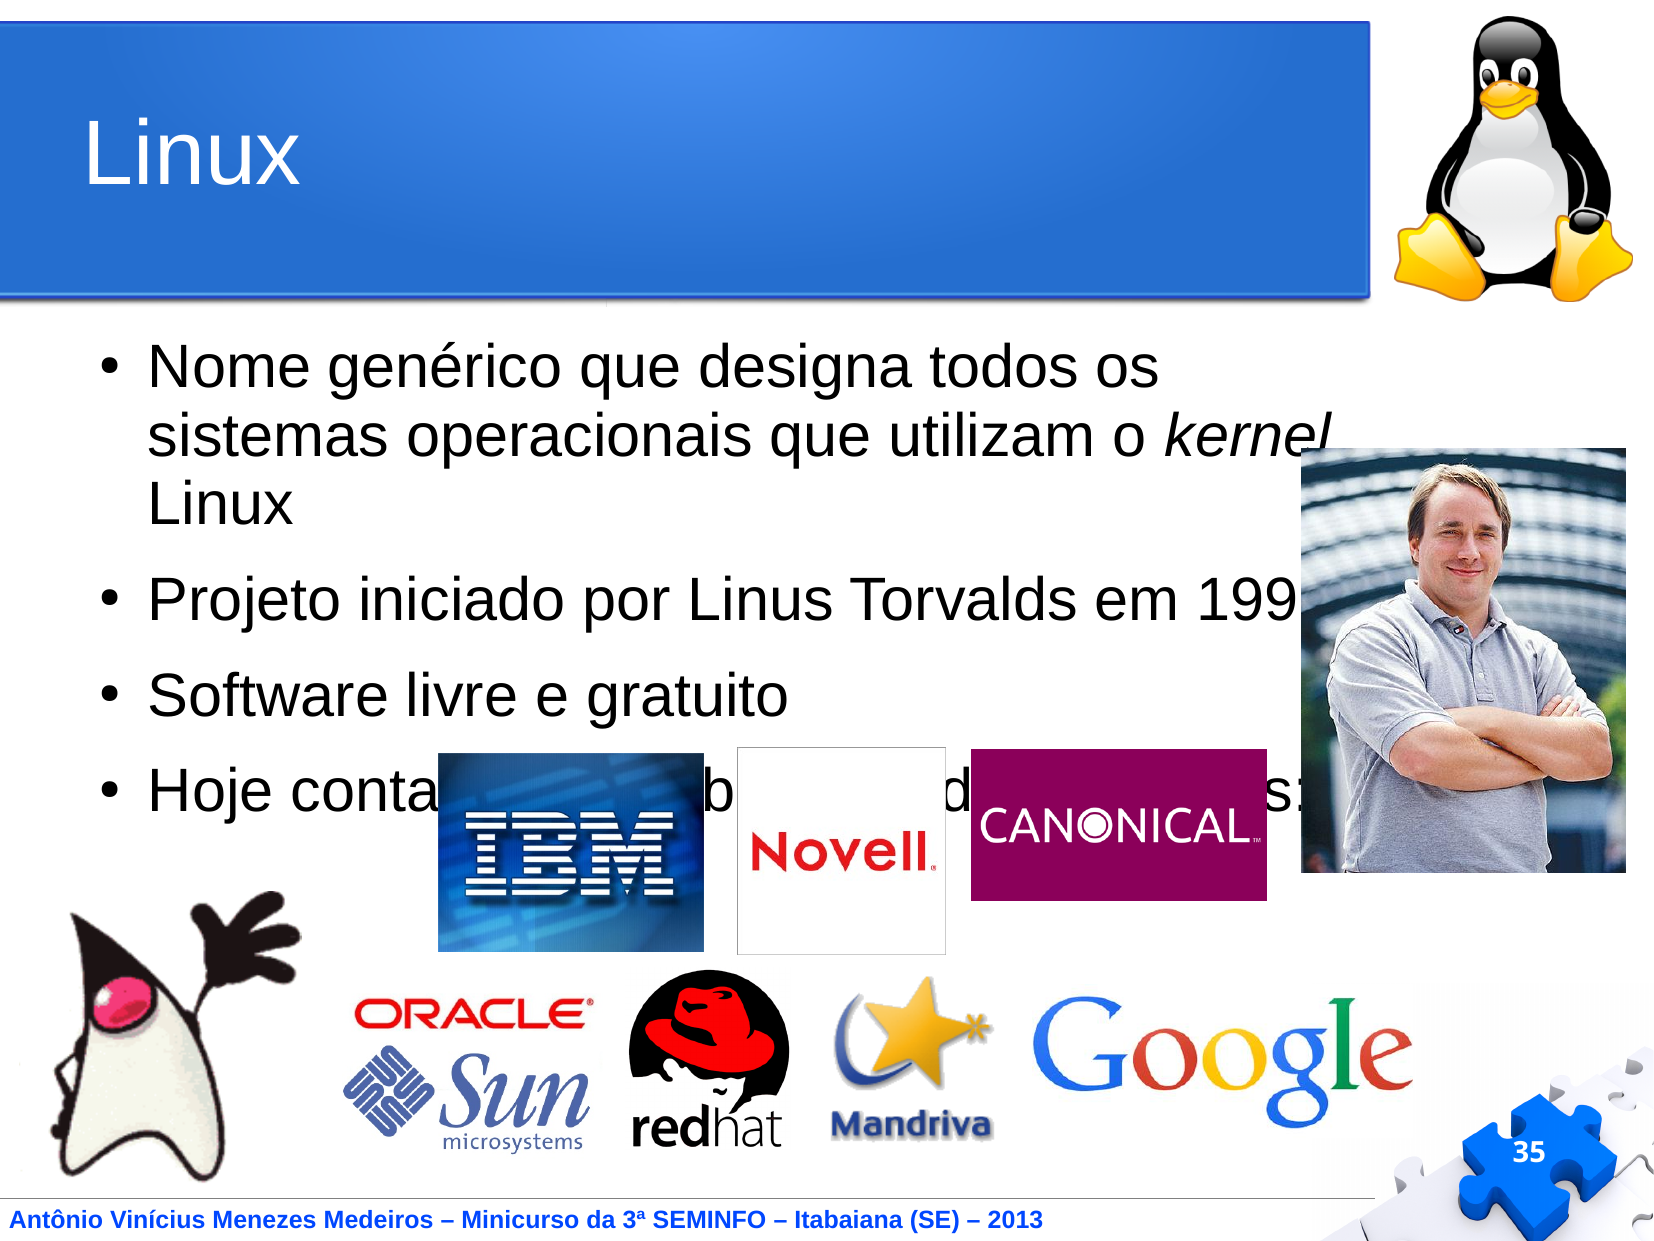

# Linux
Nome genérico que designa todos os sistemas operacionais que utilizam o kernel Linux
Projeto iniciado por Linus Torvalds em 1992
Software livre e gratuito
Hoje conta com colaboração de empresas:
35